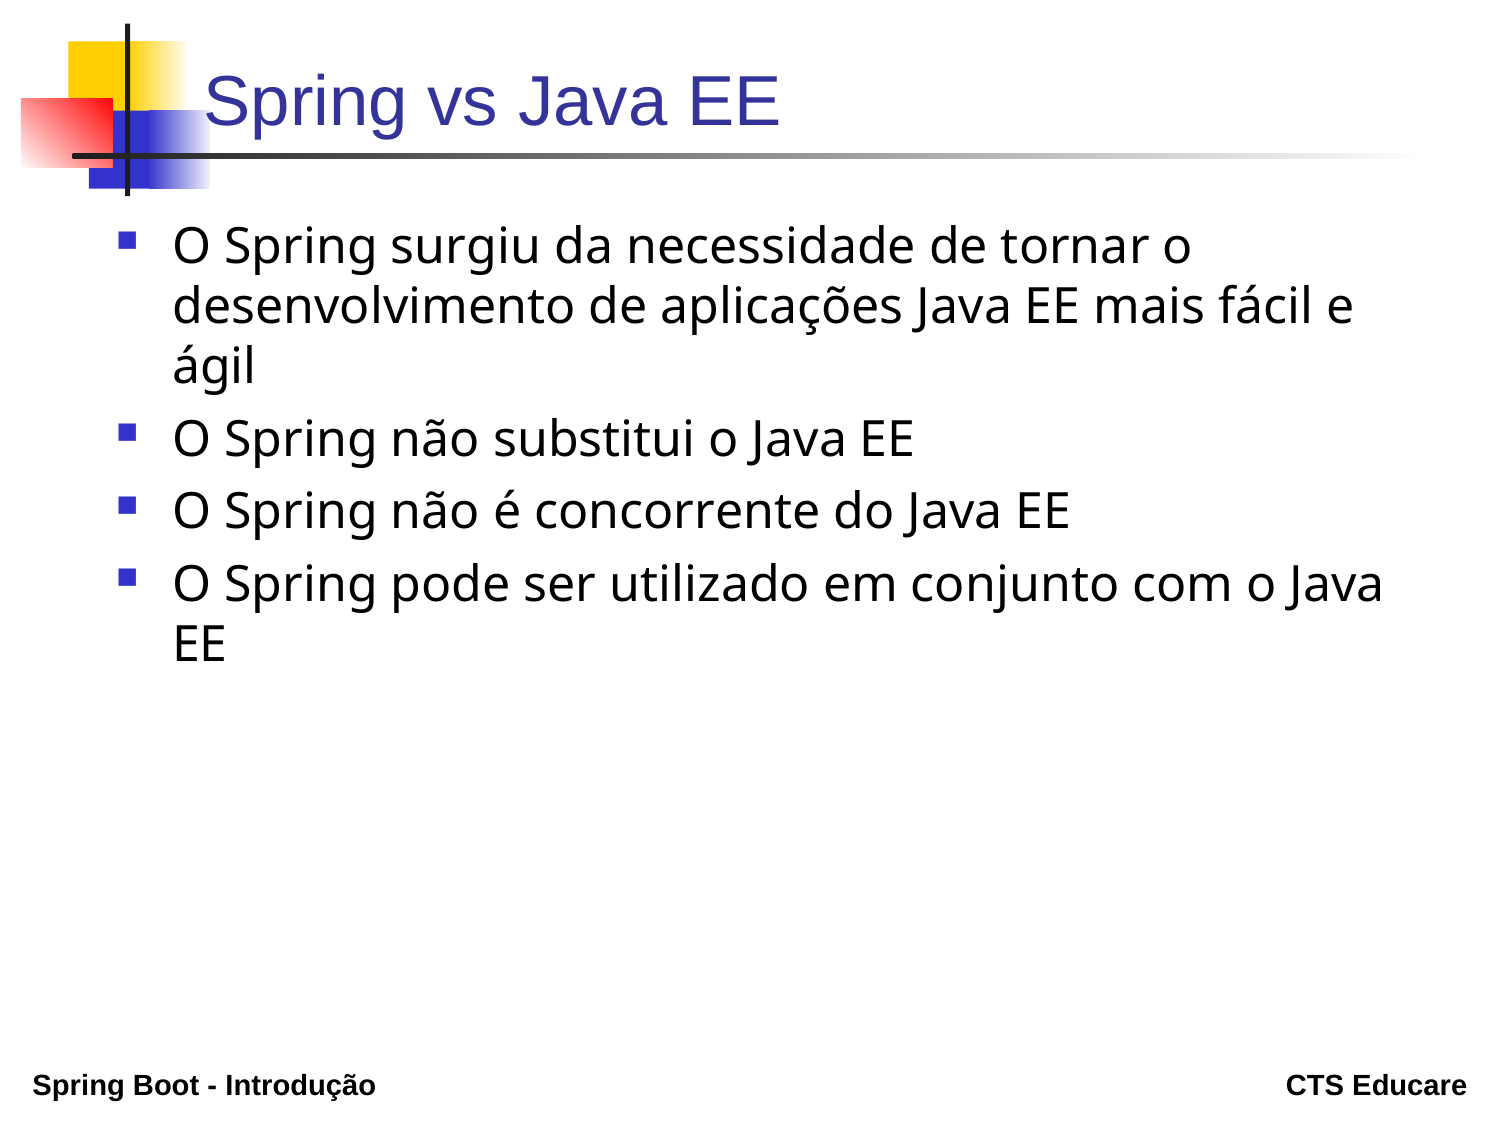

# Spring vs Java EE
O Spring surgiu da necessidade de tornar o desenvolvimento de aplicações Java EE mais fácil e ágil
O Spring não substitui o Java EE
O Spring não é concorrente do Java EE
O Spring pode ser utilizado em conjunto com o Java EE